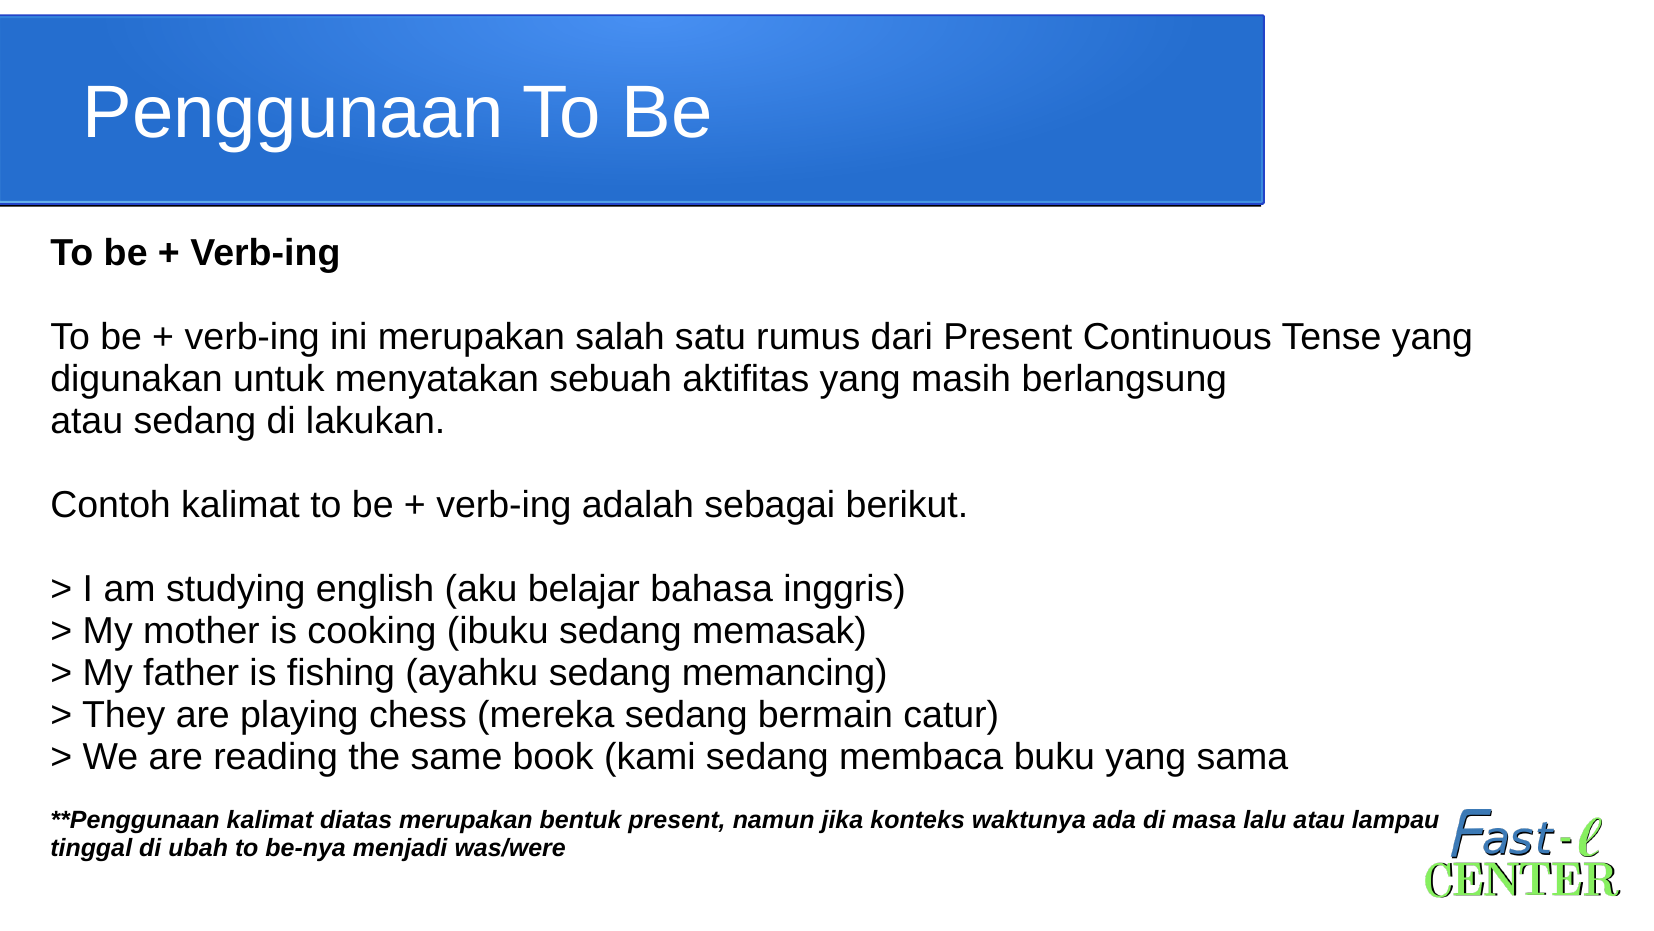

# Penggunaan To Be
To be + Verb-ing
To be + verb-ing ini merupakan salah satu rumus dari Present Continuous Tense yang
digunakan untuk menyatakan sebuah aktifitas yang masih berlangsung
atau sedang di lakukan.
Contoh kalimat to be + verb-ing adalah sebagai berikut.
> I am studying english (aku belajar bahasa inggris)
> My mother is cooking (ibuku sedang memasak)
> My father is fishing (ayahku sedang memancing)
> They are playing chess (mereka sedang bermain catur)
> We are reading the same book (kami sedang membaca buku yang sama
**Penggunaan kalimat diatas merupakan bentuk present, namun jika konteks waktunya ada di masa lalu atau lampau
tinggal di ubah to be-nya menjadi was/were